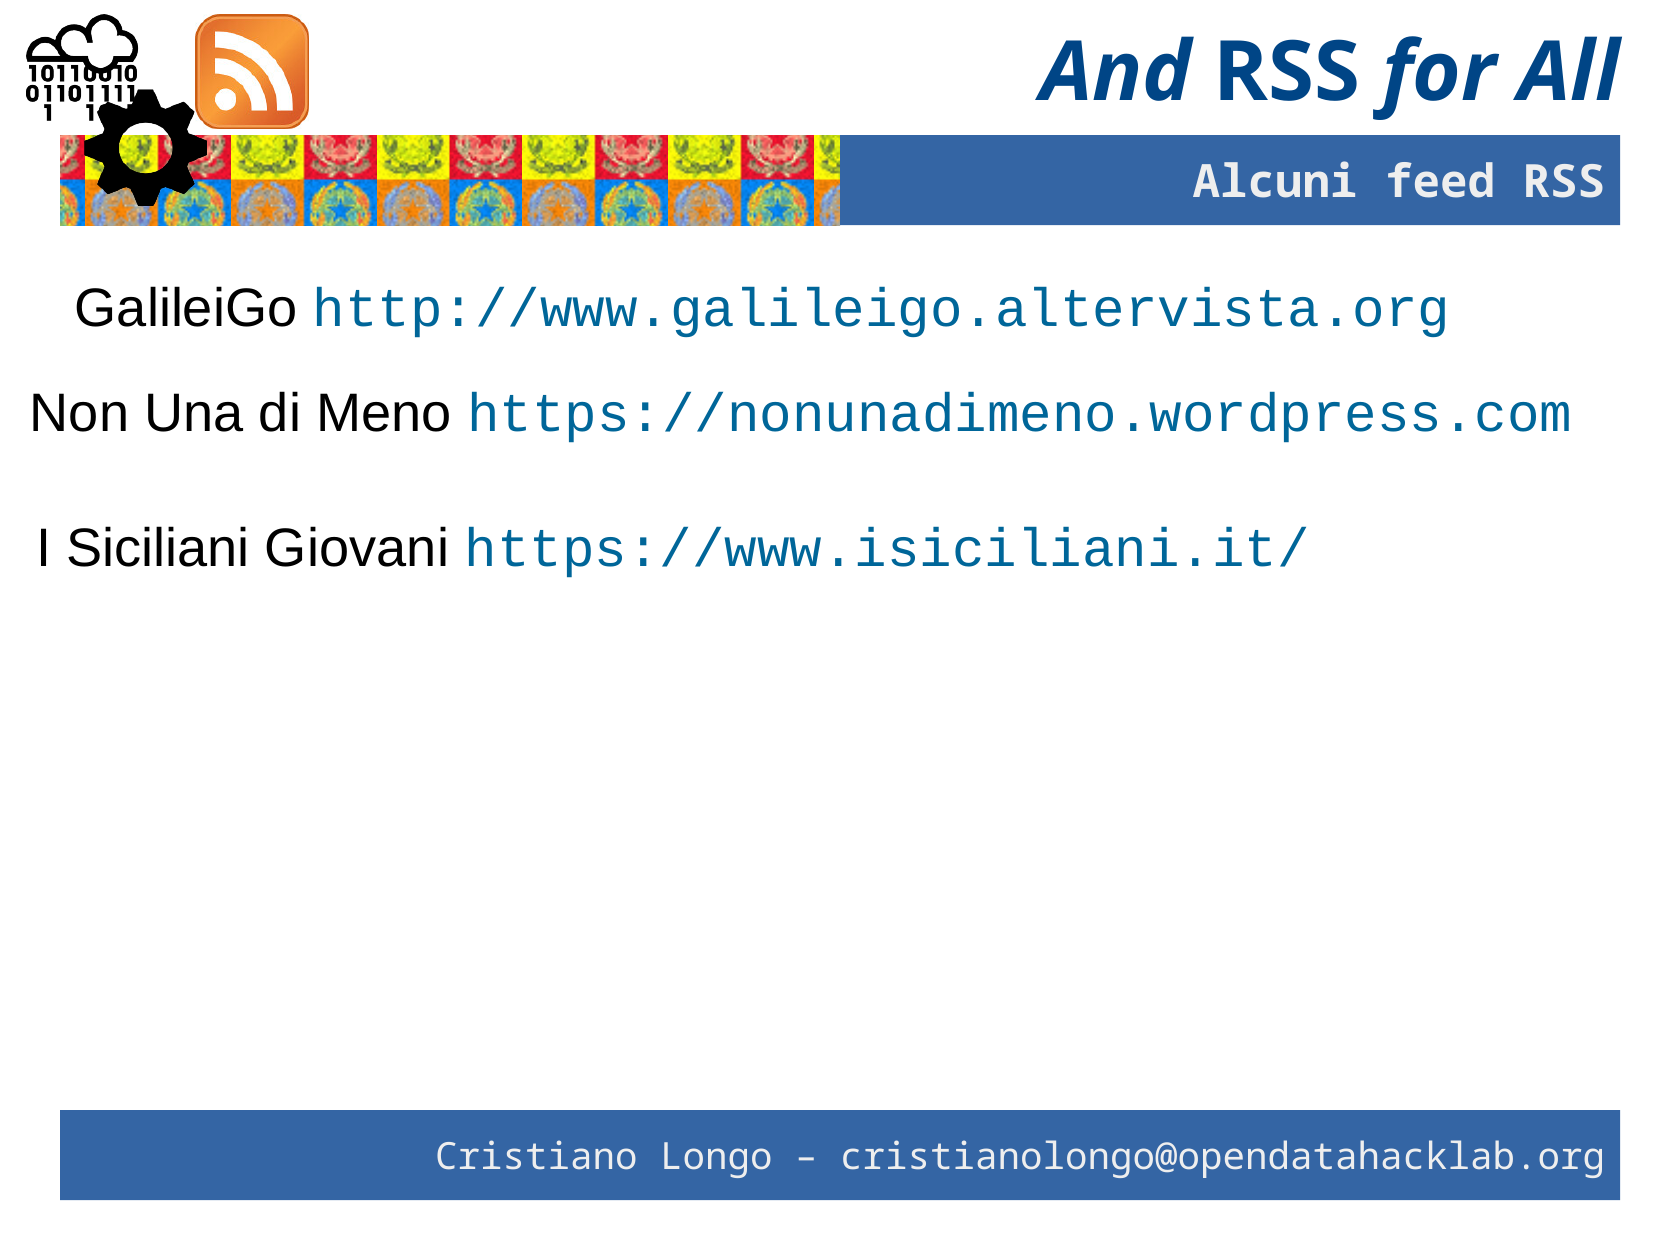

And RSS for All
Alcuni feed RSS
GalileiGo http://www.galileigo.altervista.org
Non Una di Meno https://nonunadimeno.wordpress.com
I Siciliani Giovani https://www.isiciliani.it/
Cristiano Longo – cristianolongo@opendatahacklab.org